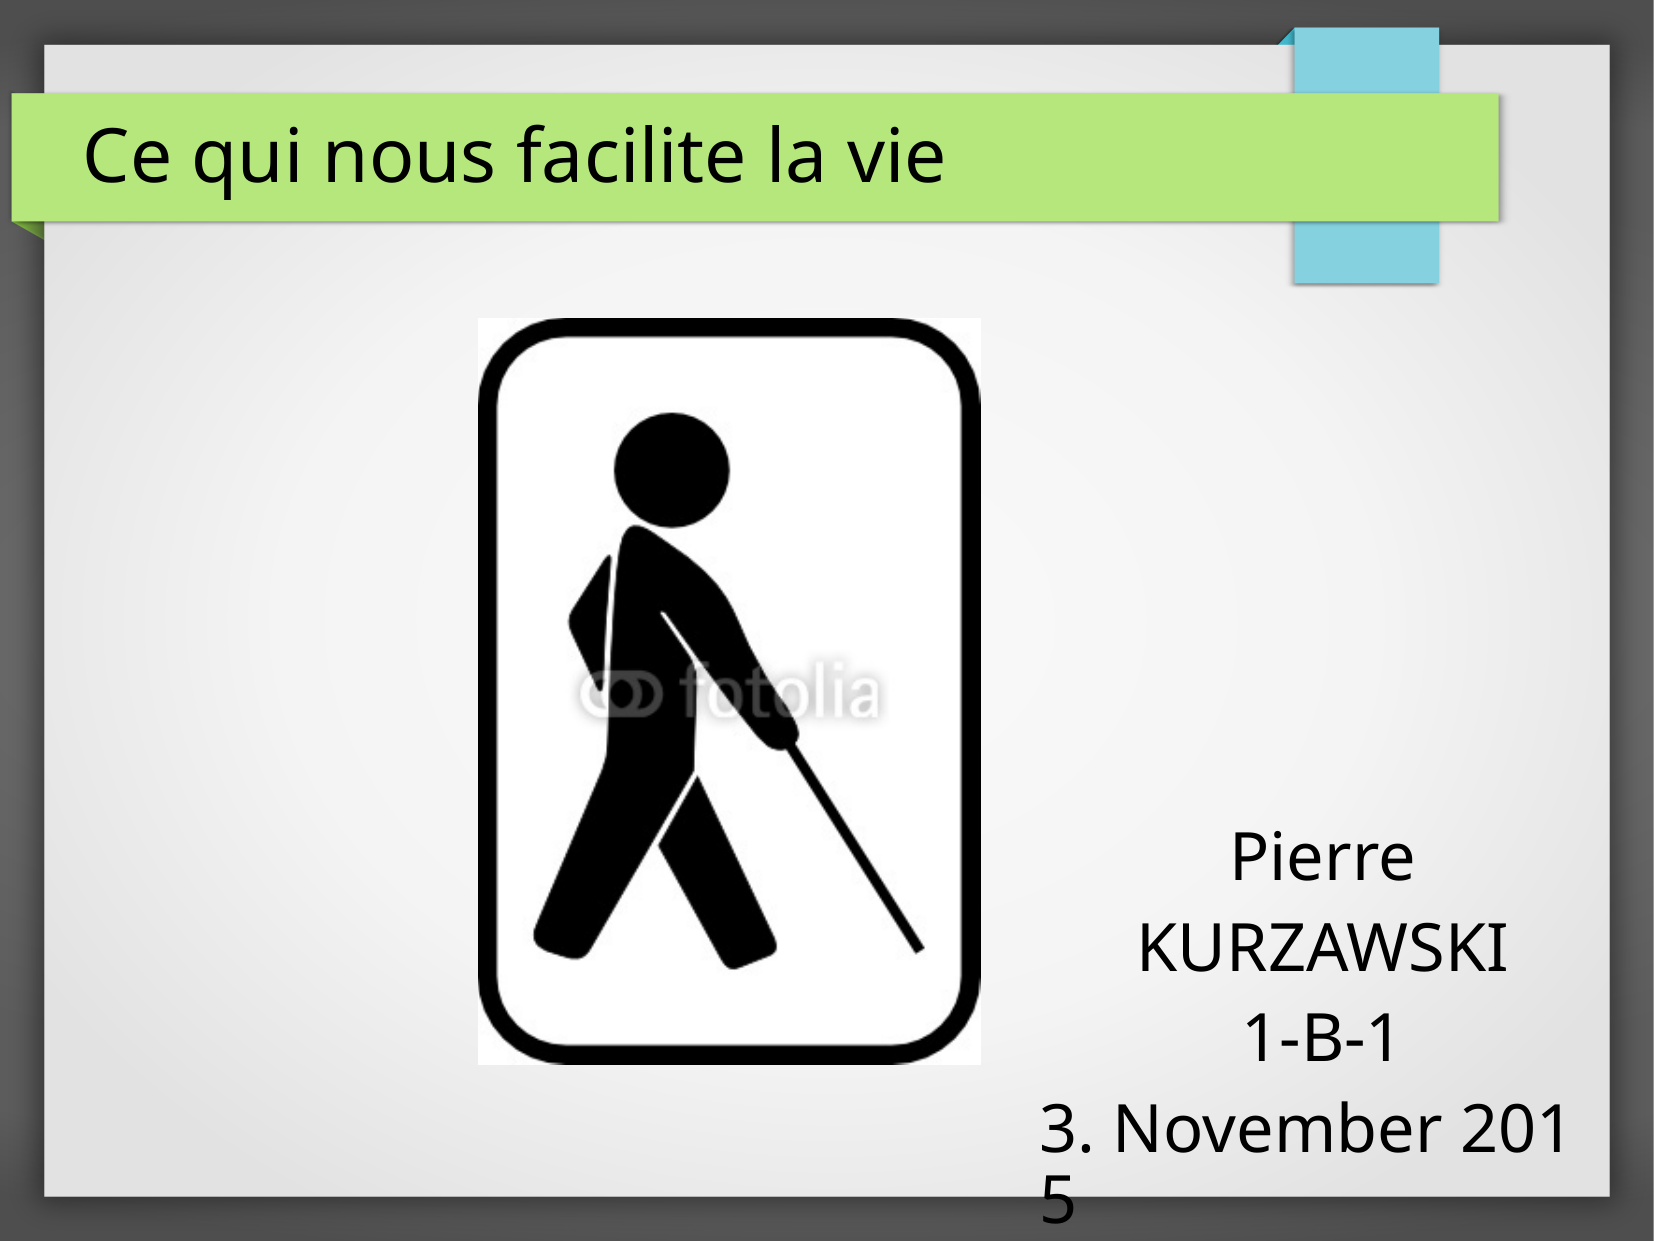

# Ce qui nous facilite la vie
Pierre KURZAWSKI
1-B-1
3. November 2015